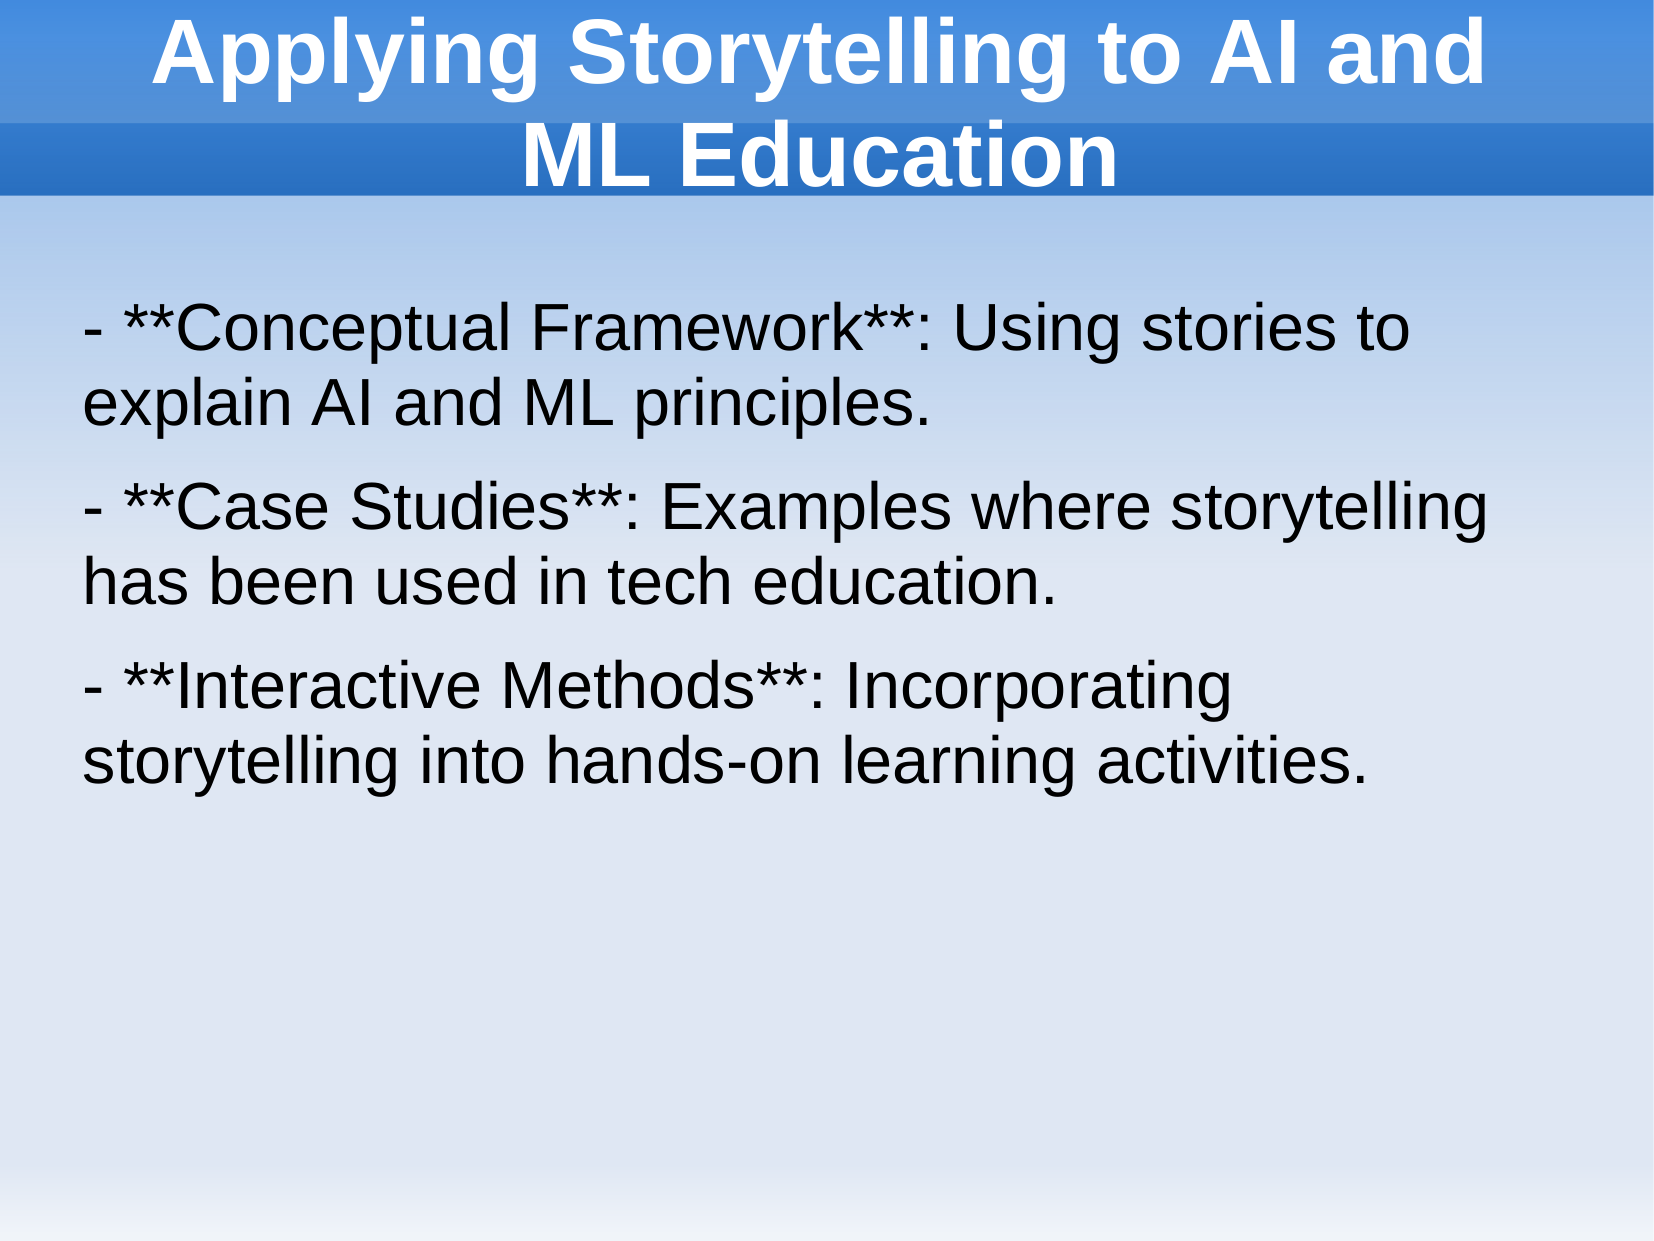

# Applying Storytelling to AI and ML Education
- **Conceptual Framework**: Using stories to explain AI and ML principles.
- **Case Studies**: Examples where storytelling has been used in tech education.
- **Interactive Methods**: Incorporating storytelling into hands-on learning activities.